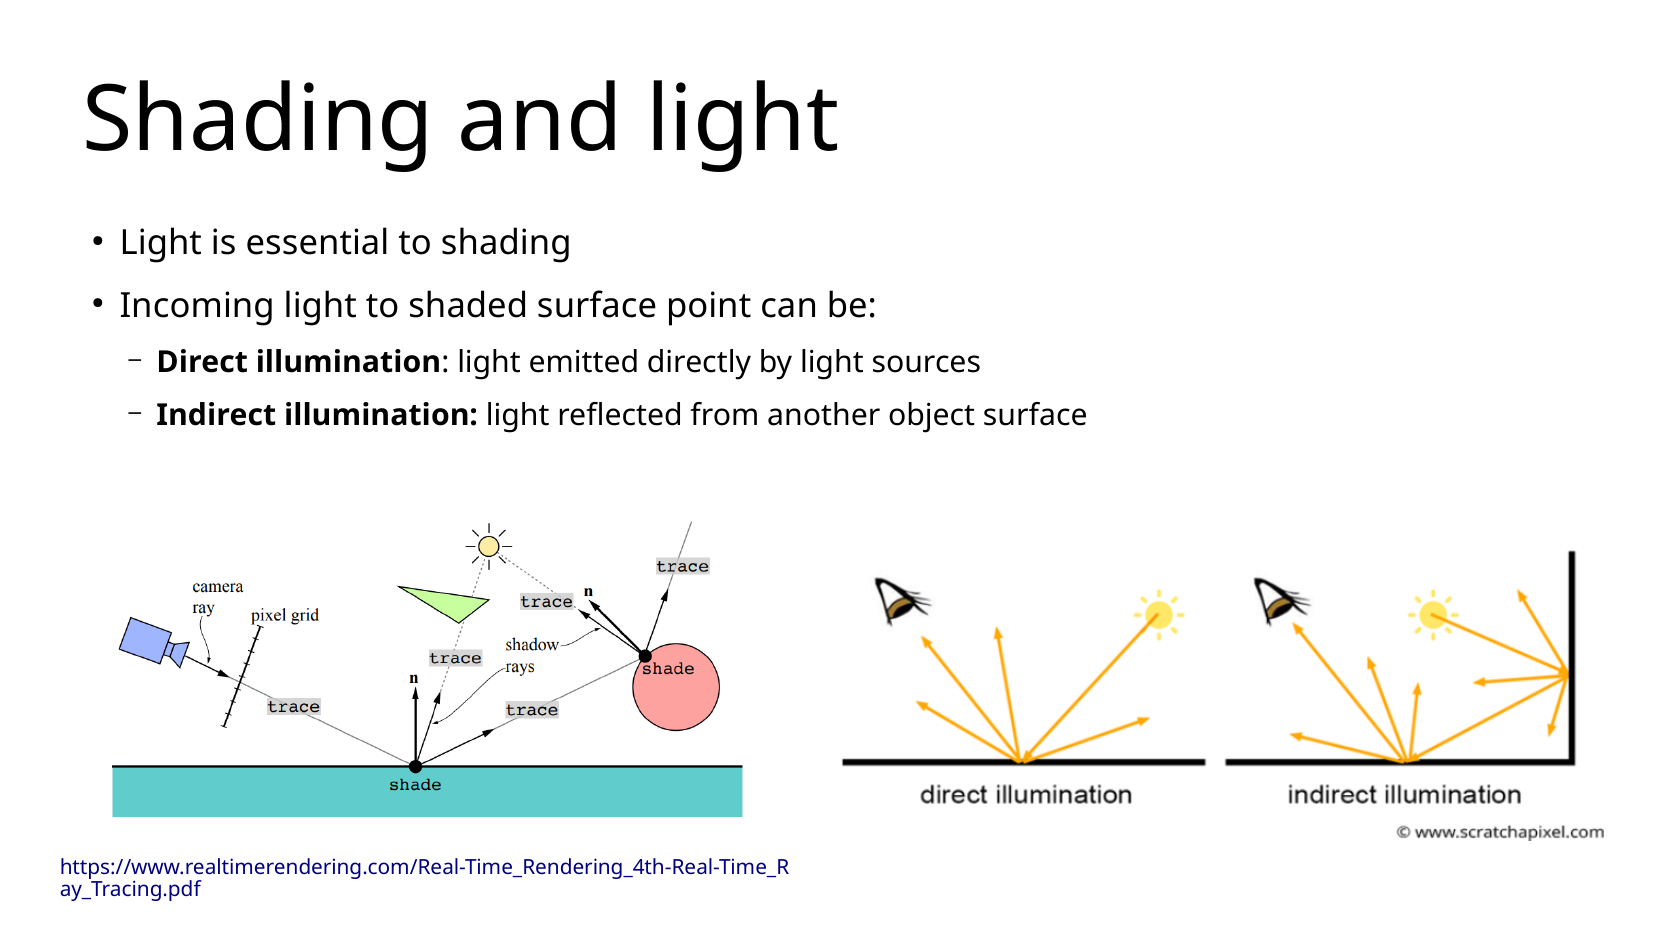

# Shading and light
Light is essential to shading
Incoming light to shaded surface point can be:
Direct illumination: light emitted directly by light sources
Indirect illumination: light reflected from another object surface
https://www.realtimerendering.com/Real-Time_Rendering_4th-Real-Time_Ray_Tracing.pdf